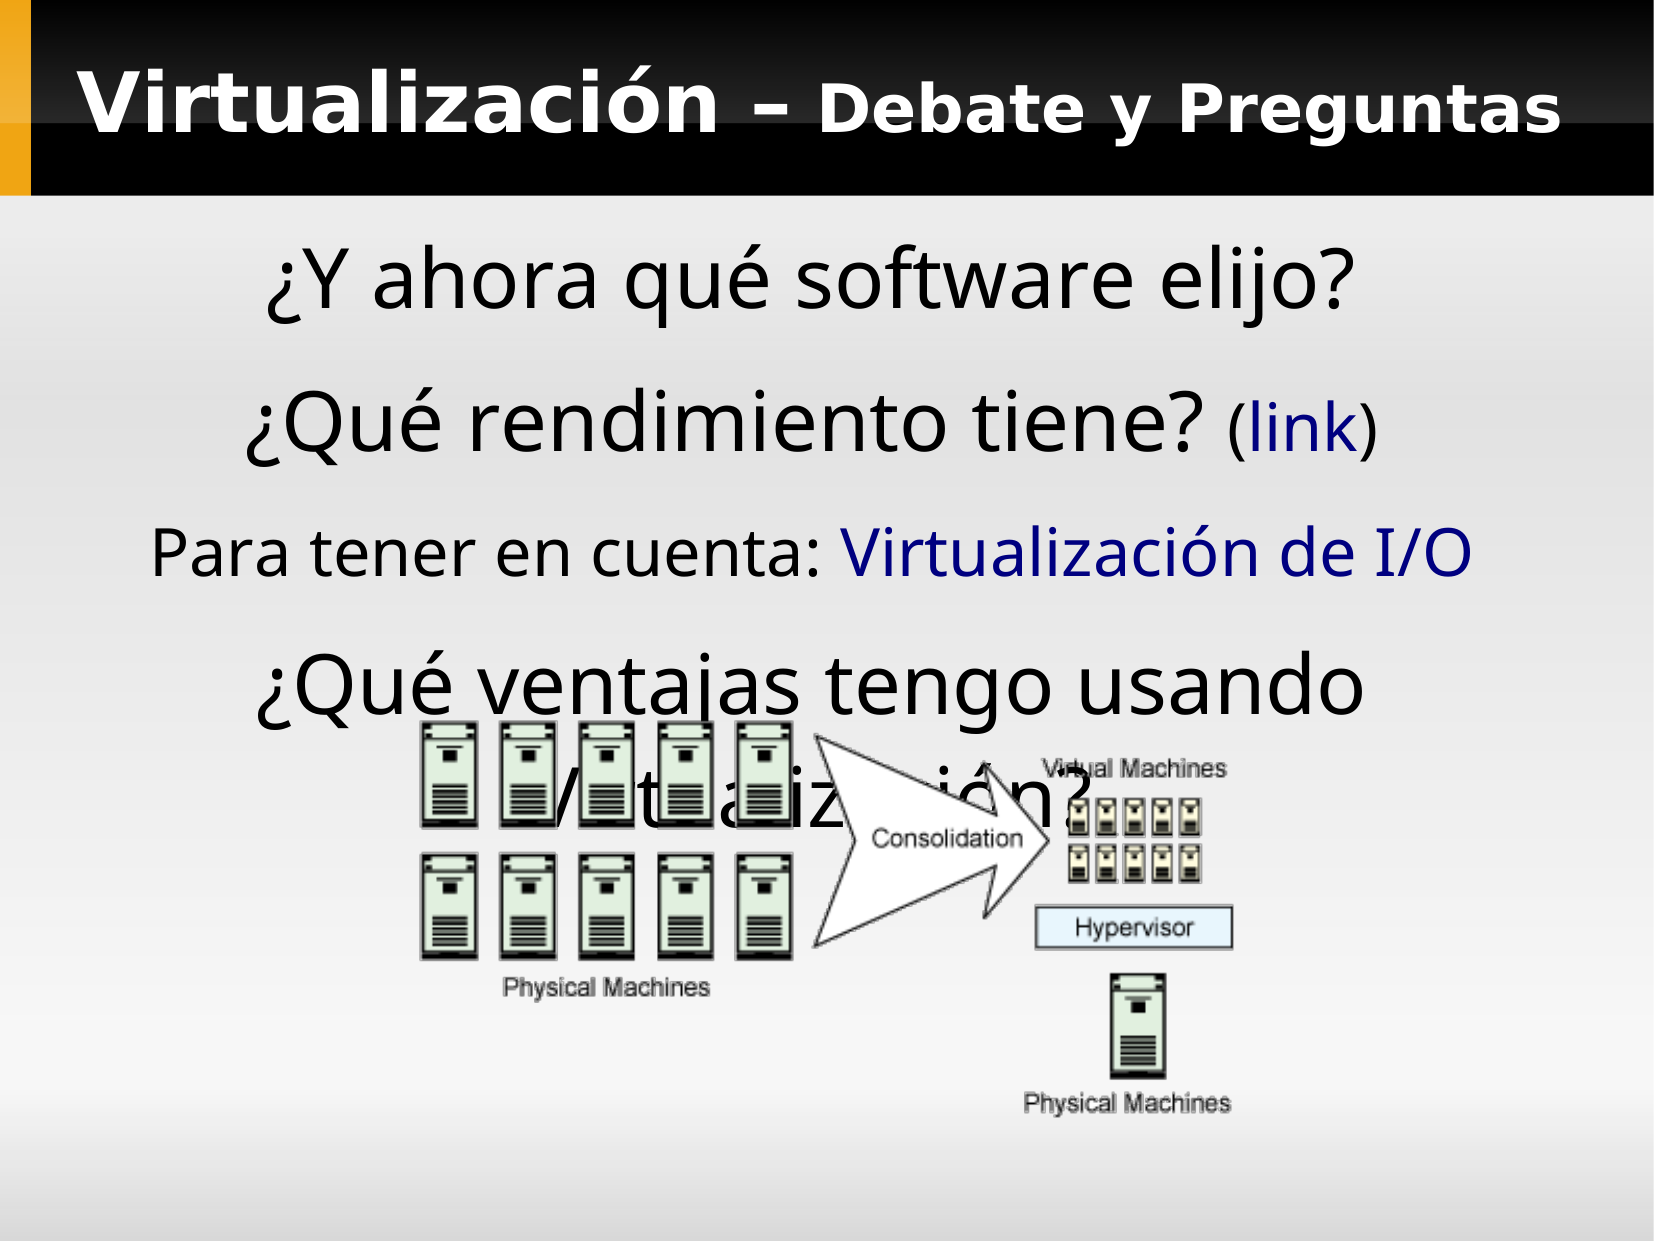

# Virtualización – Debate y Preguntas
¿Y ahora qué software elijo?
¿Qué rendimiento tiene? (link)
Para tener en cuenta: Virtualización de I/O
¿Qué ventajas tengo usando Virtualización?
Consolidación de VMs → Ahorro de Recursos